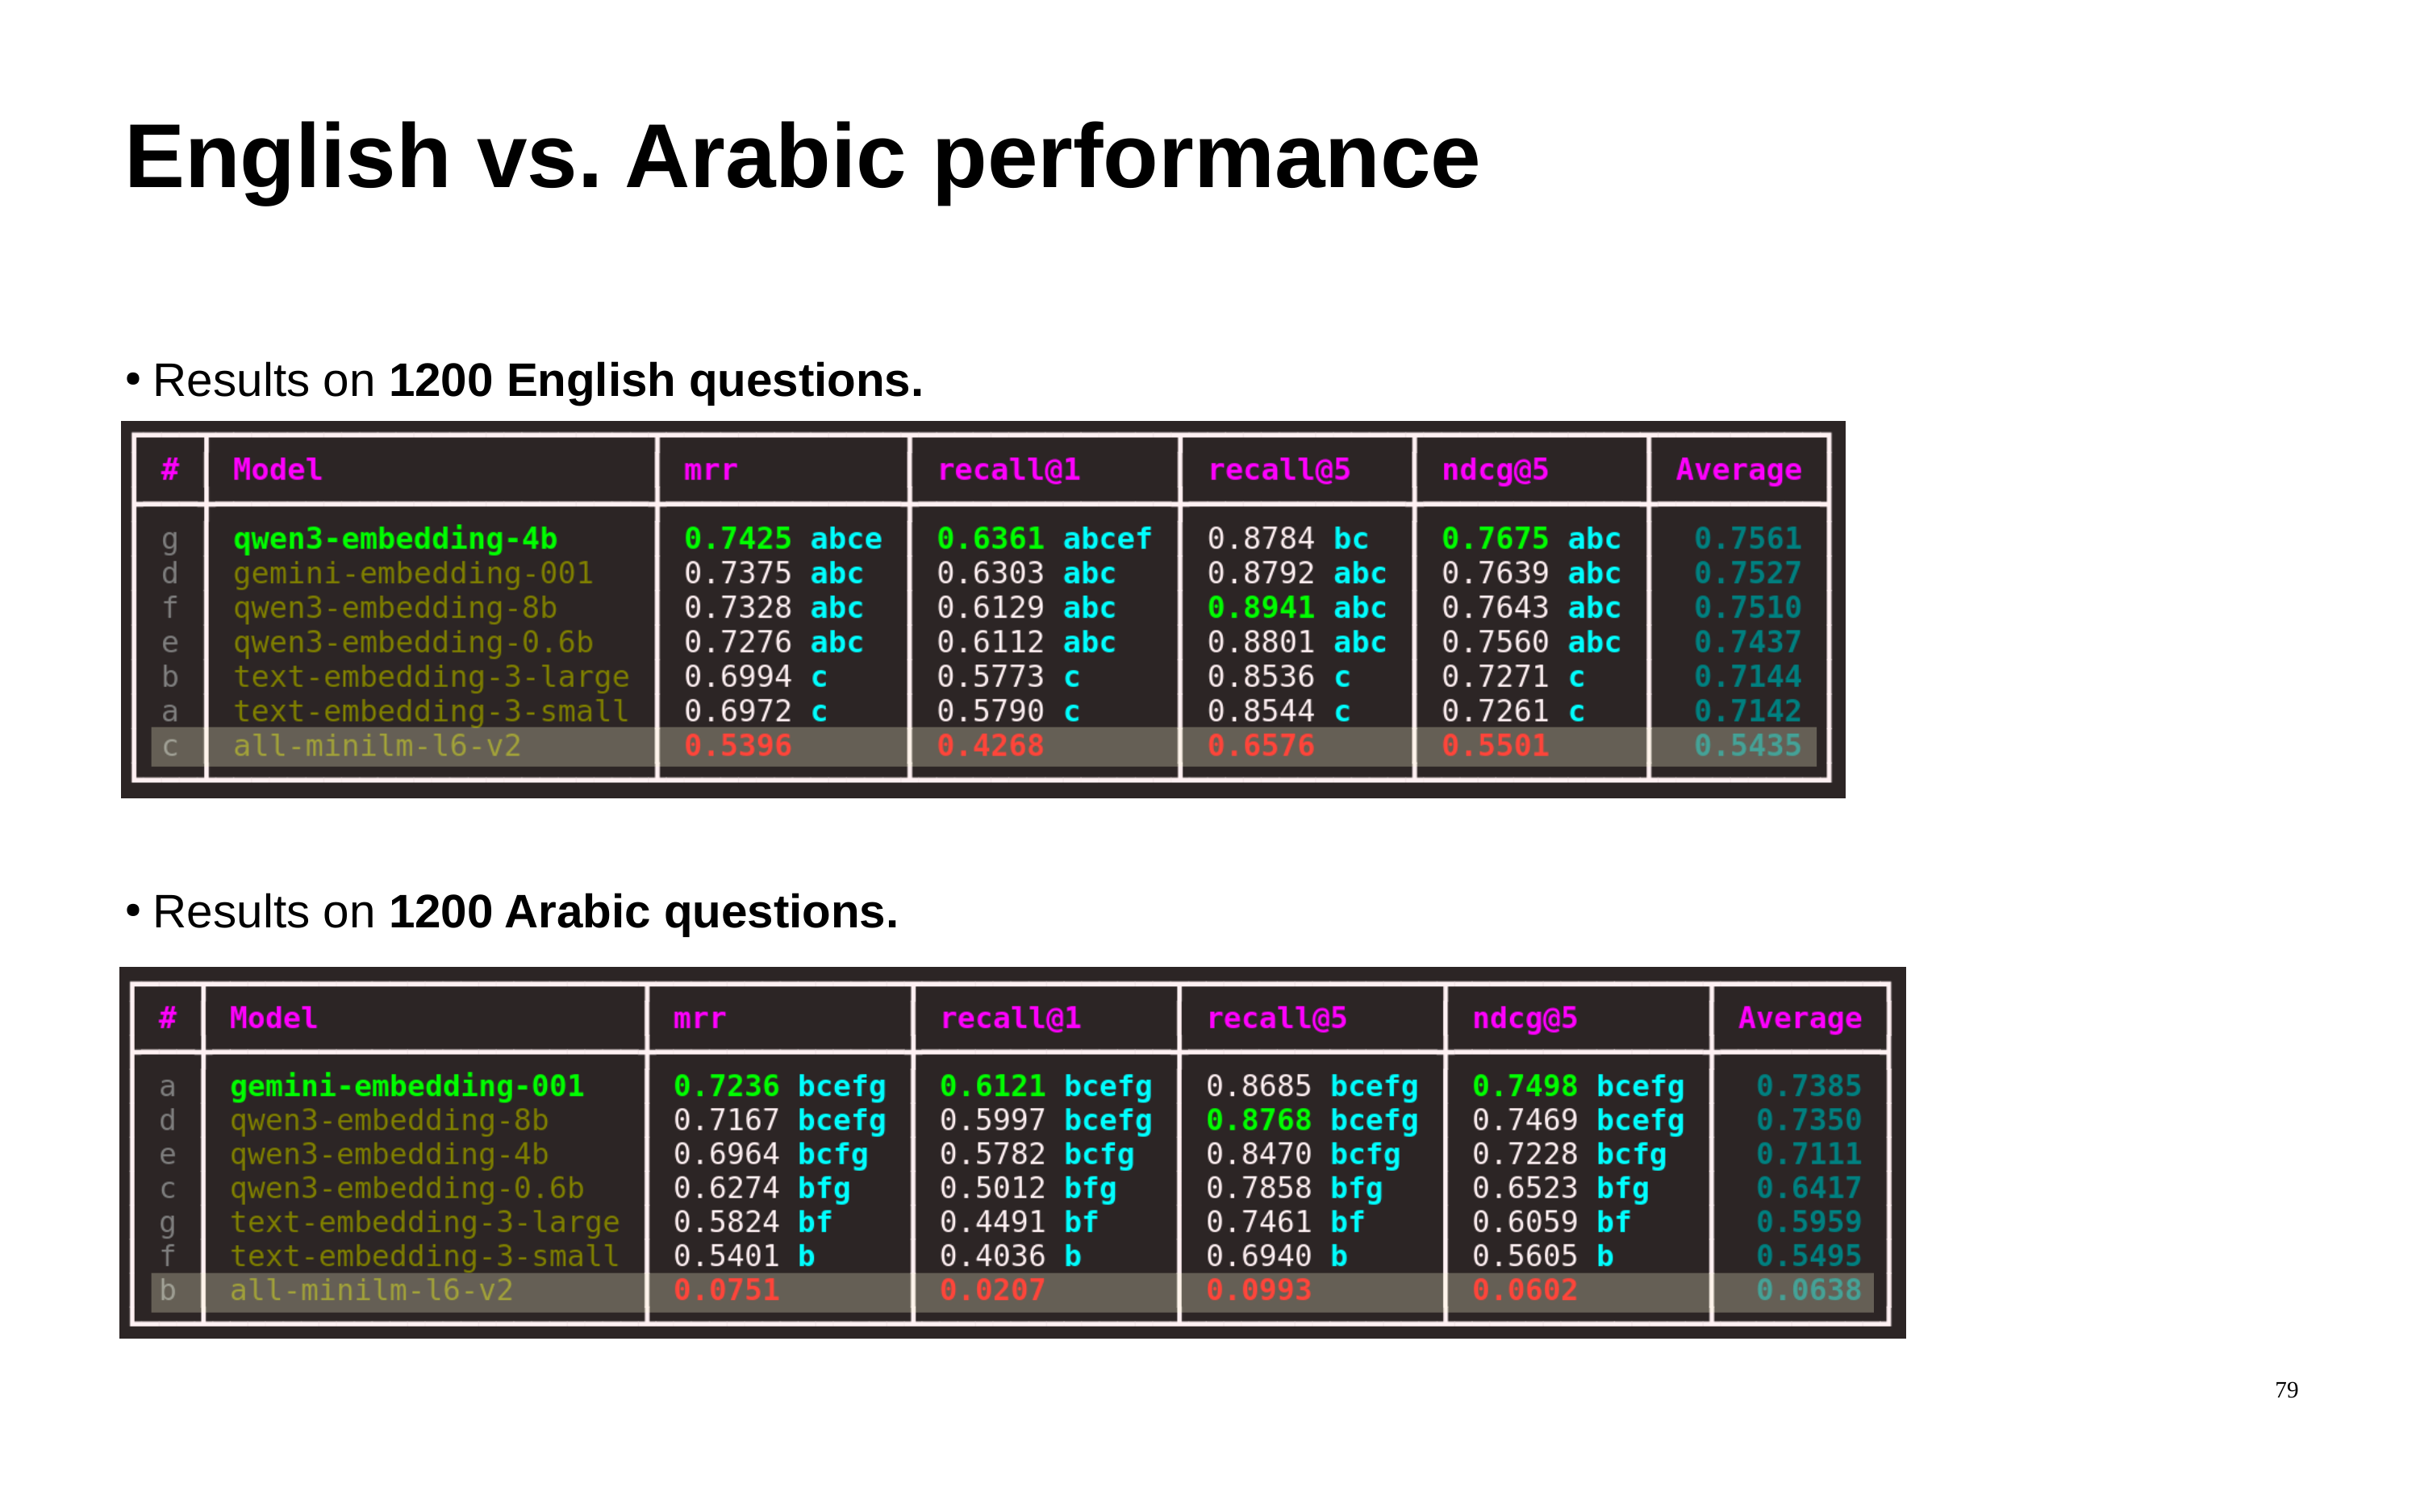

English vs. Arabic performance
Results on 1200 English questions.
Results on 1200 Arabic questions.
79